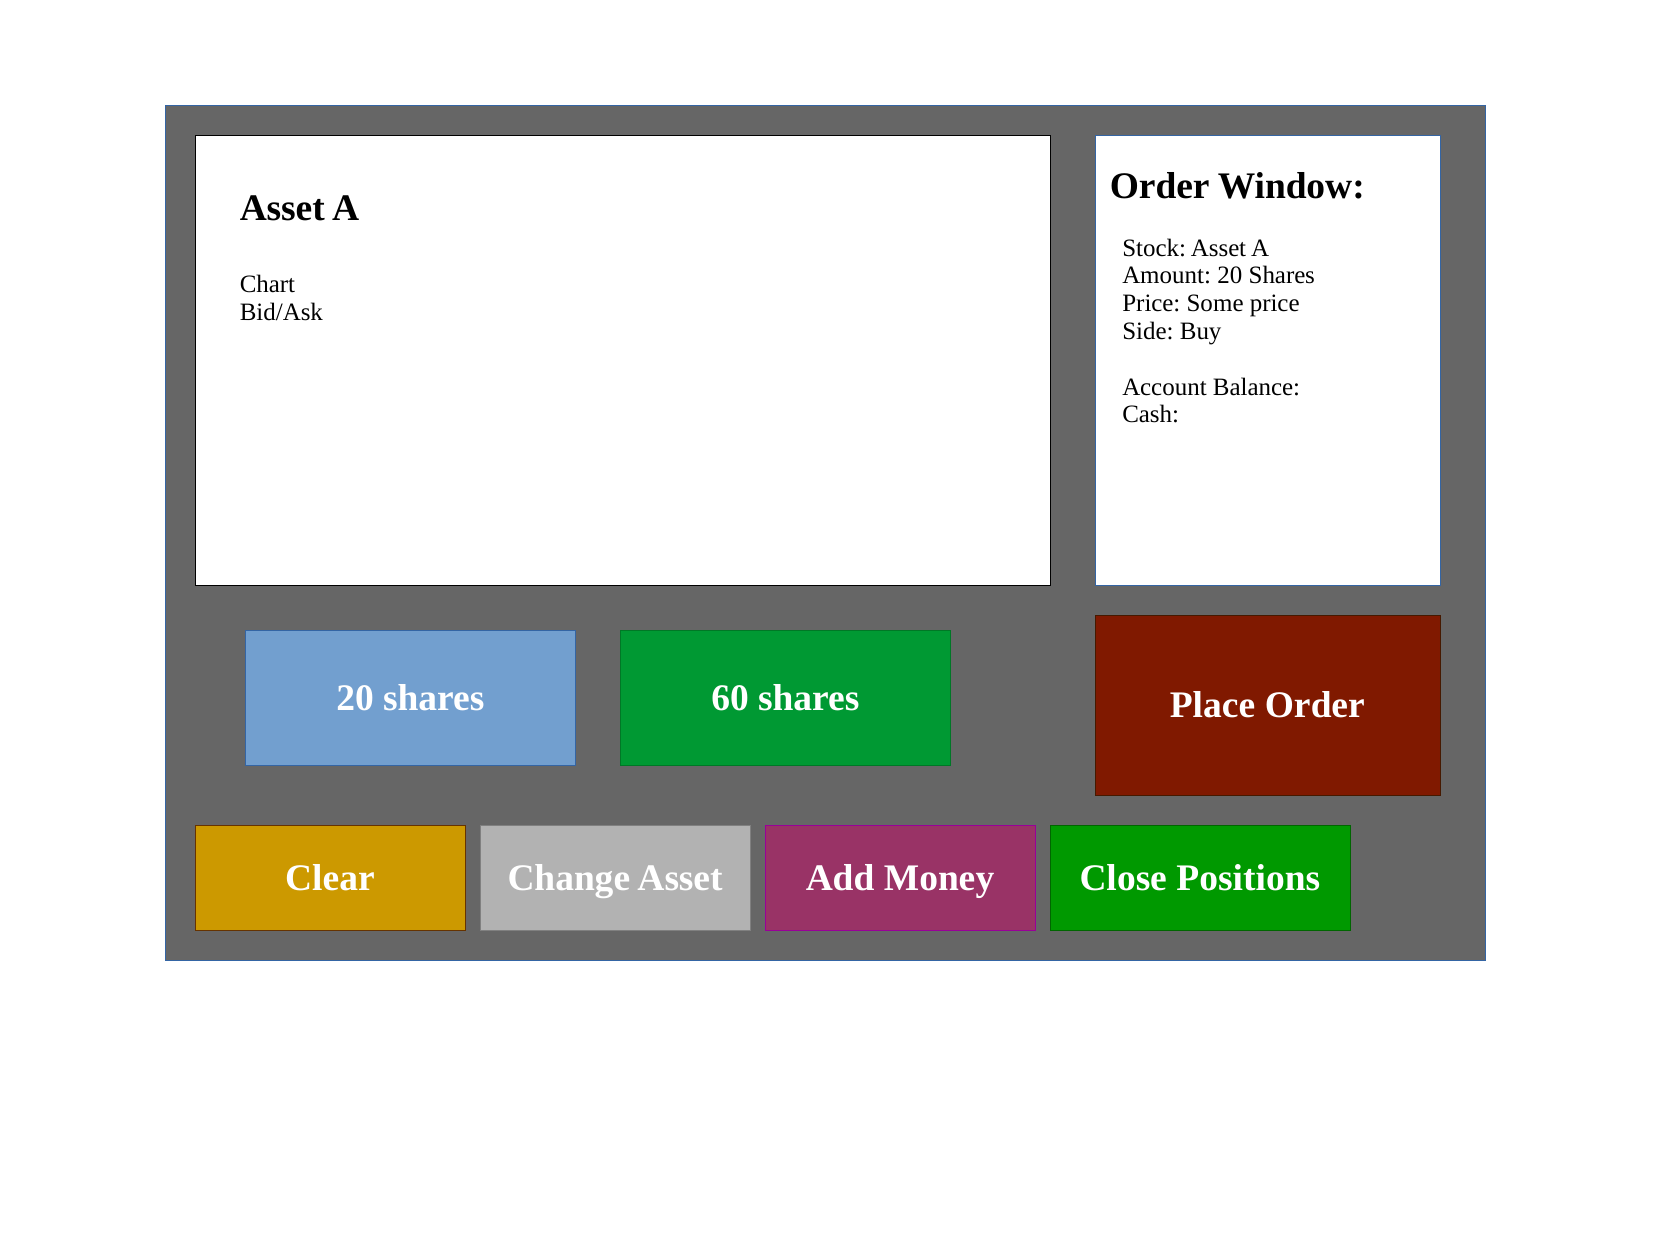

Order Window:
 Stock: Asset A
 Amount: 20 Shares
 Price: Some price
 Side: Buy
 Account Balance:
 Cash:
Asset A
Chart
Bid/Ask
Place Order
20 shares
60 shares
Clear
Change Asset
Add Money
Close Positions